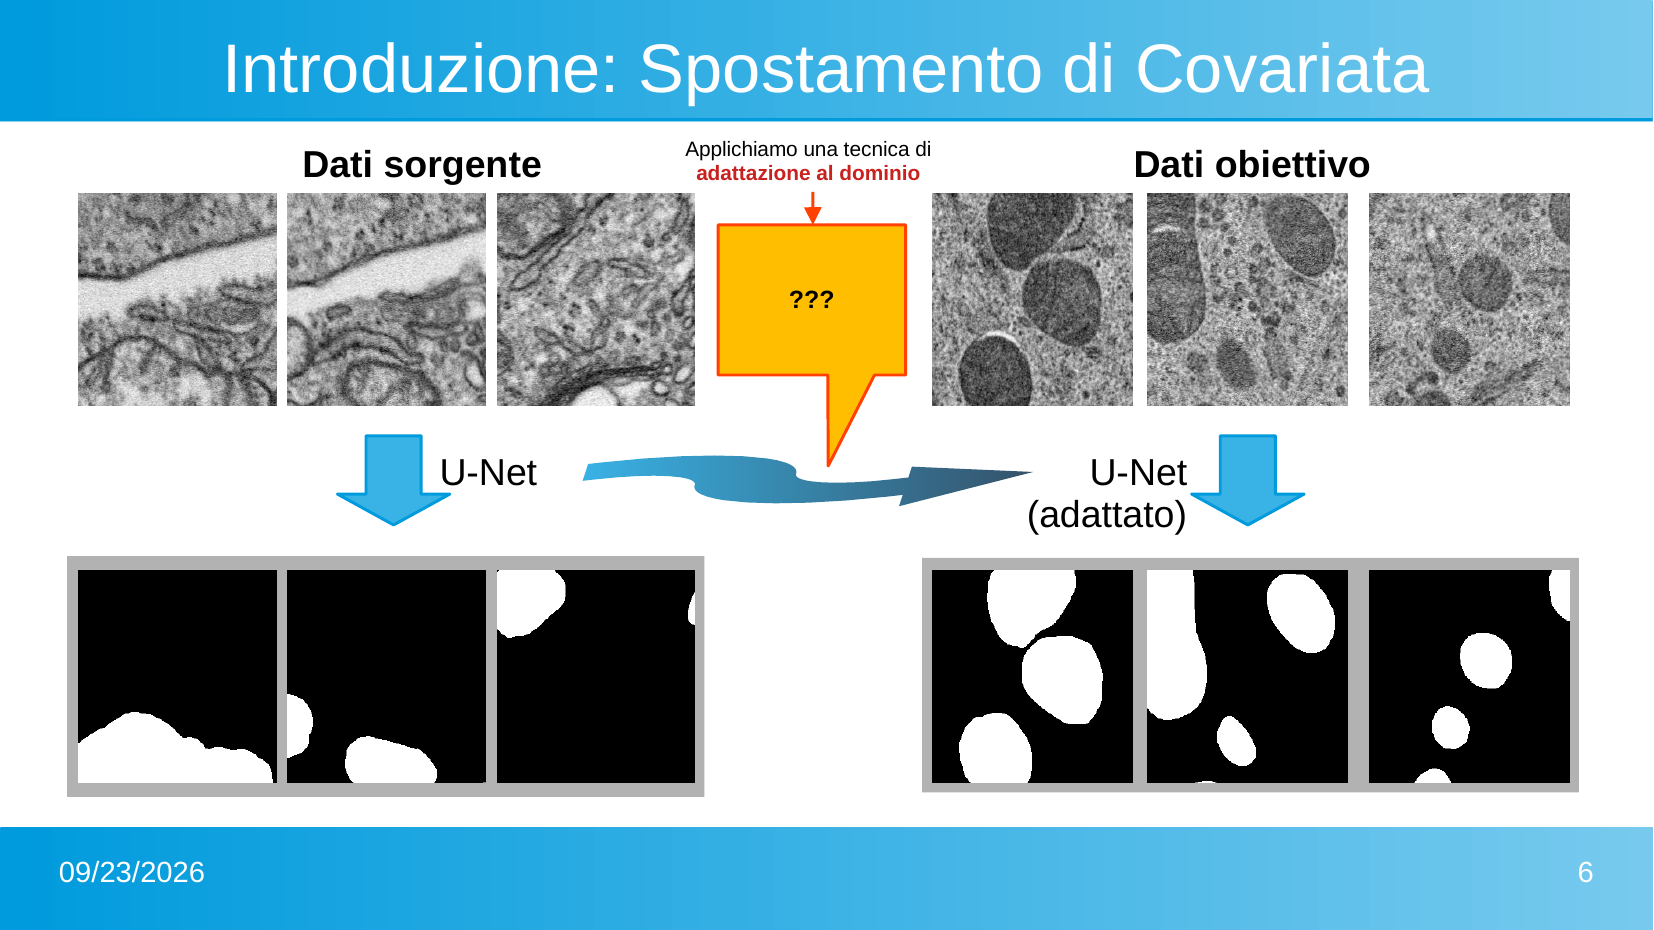

# Introduzione: Spostamento di Covariata
Applichiamo una tecnica di adattazione al dominio
Dati sorgente
Dati obiettivo
???
U-Net
(adattato)
U-Net
6